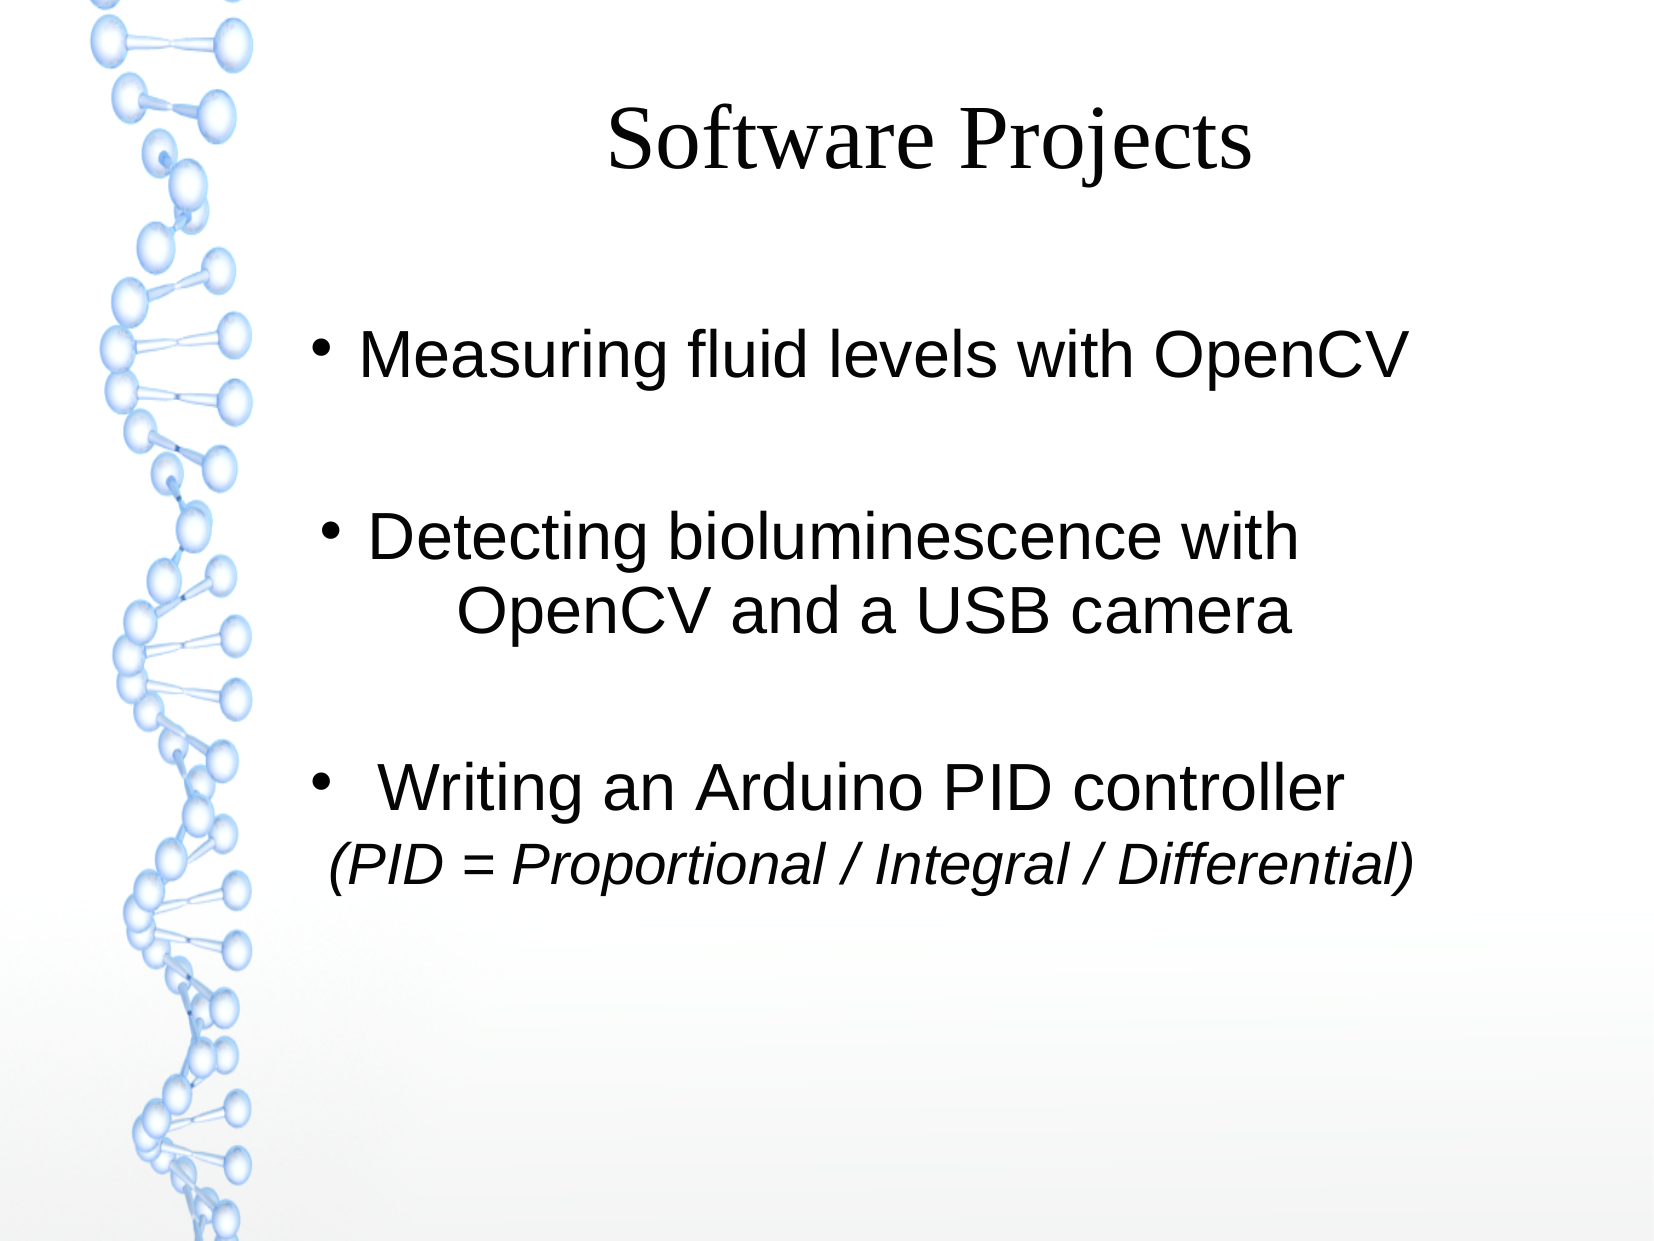

Software Projects
 Measuring fluid levels with OpenCV
 Detecting bioluminescence with OpenCV and a USB camera
 Writing an Arduino PID controller (PID = Proportional / Integral / Differential)